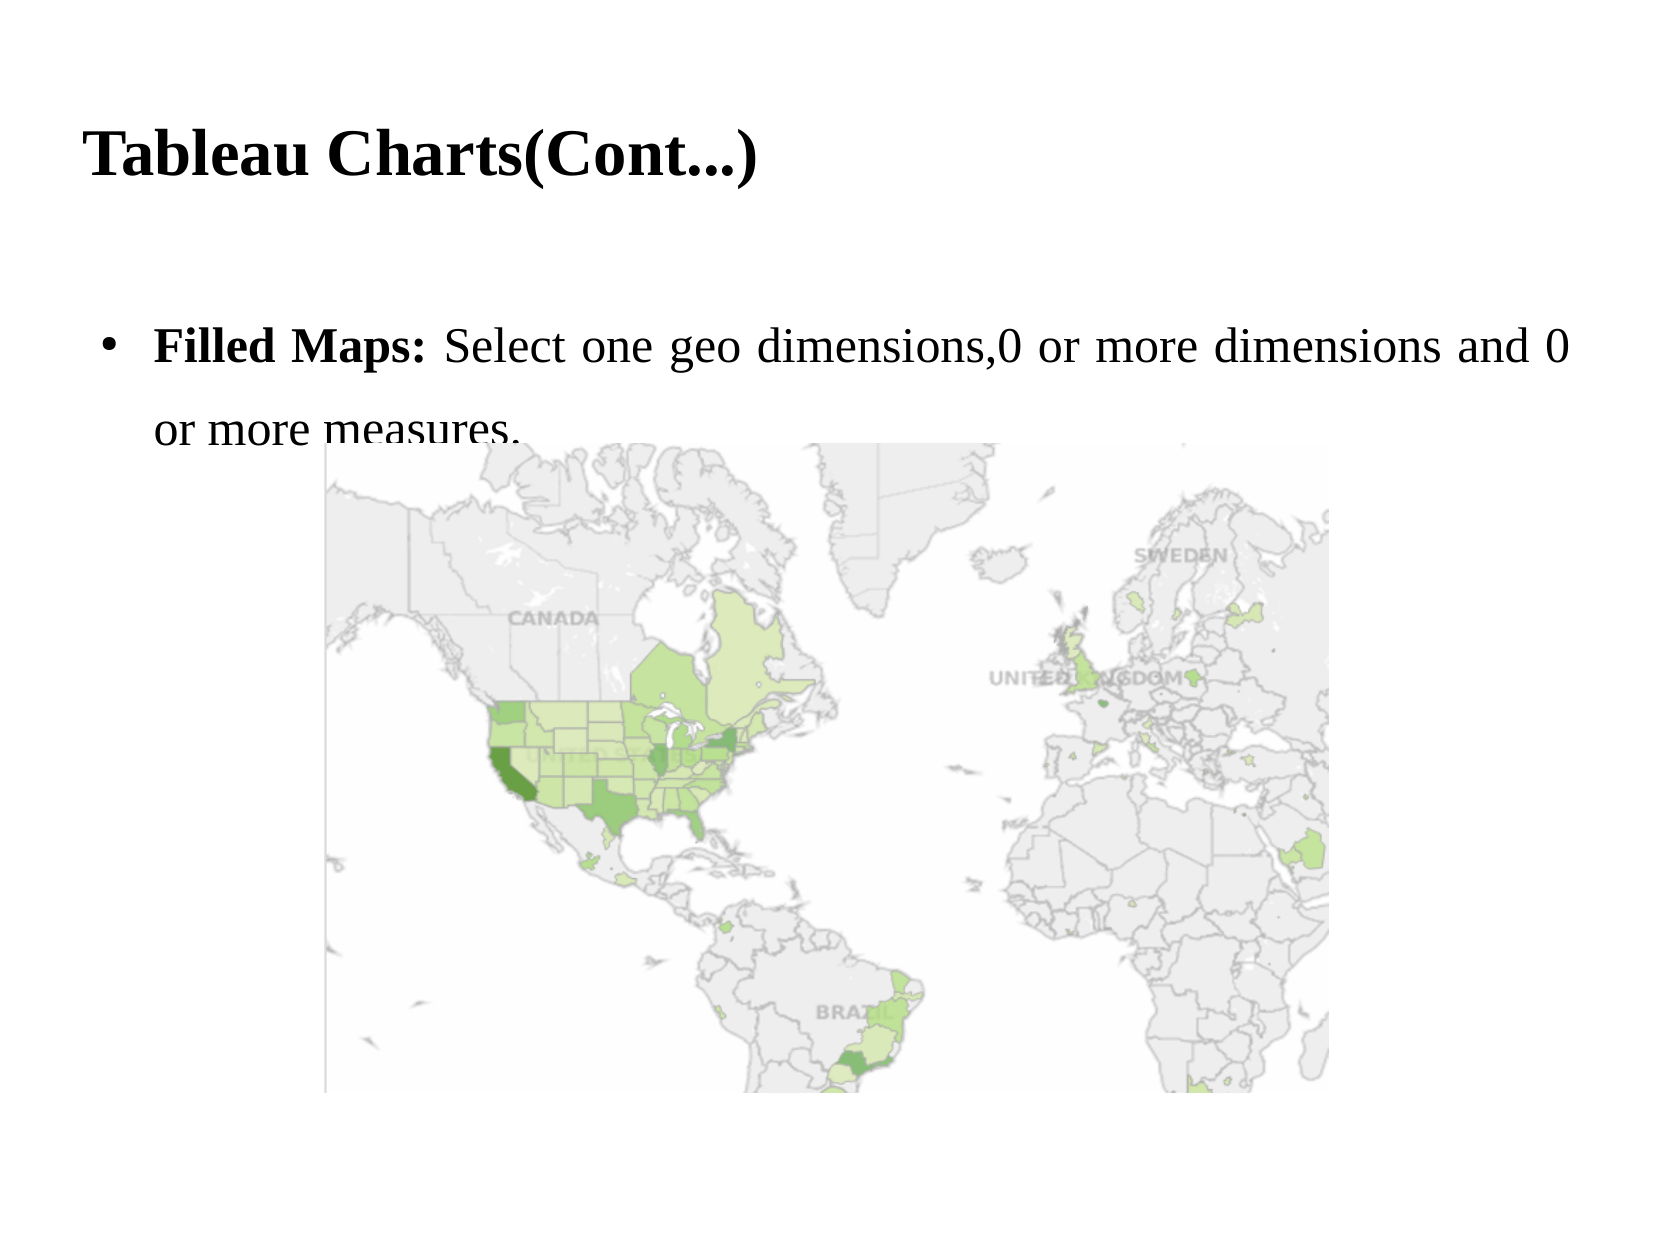

# Tableau Charts(Cont...)
Filled Maps: Select one geo dimensions,0 or more dimensions and 0 or more measures.